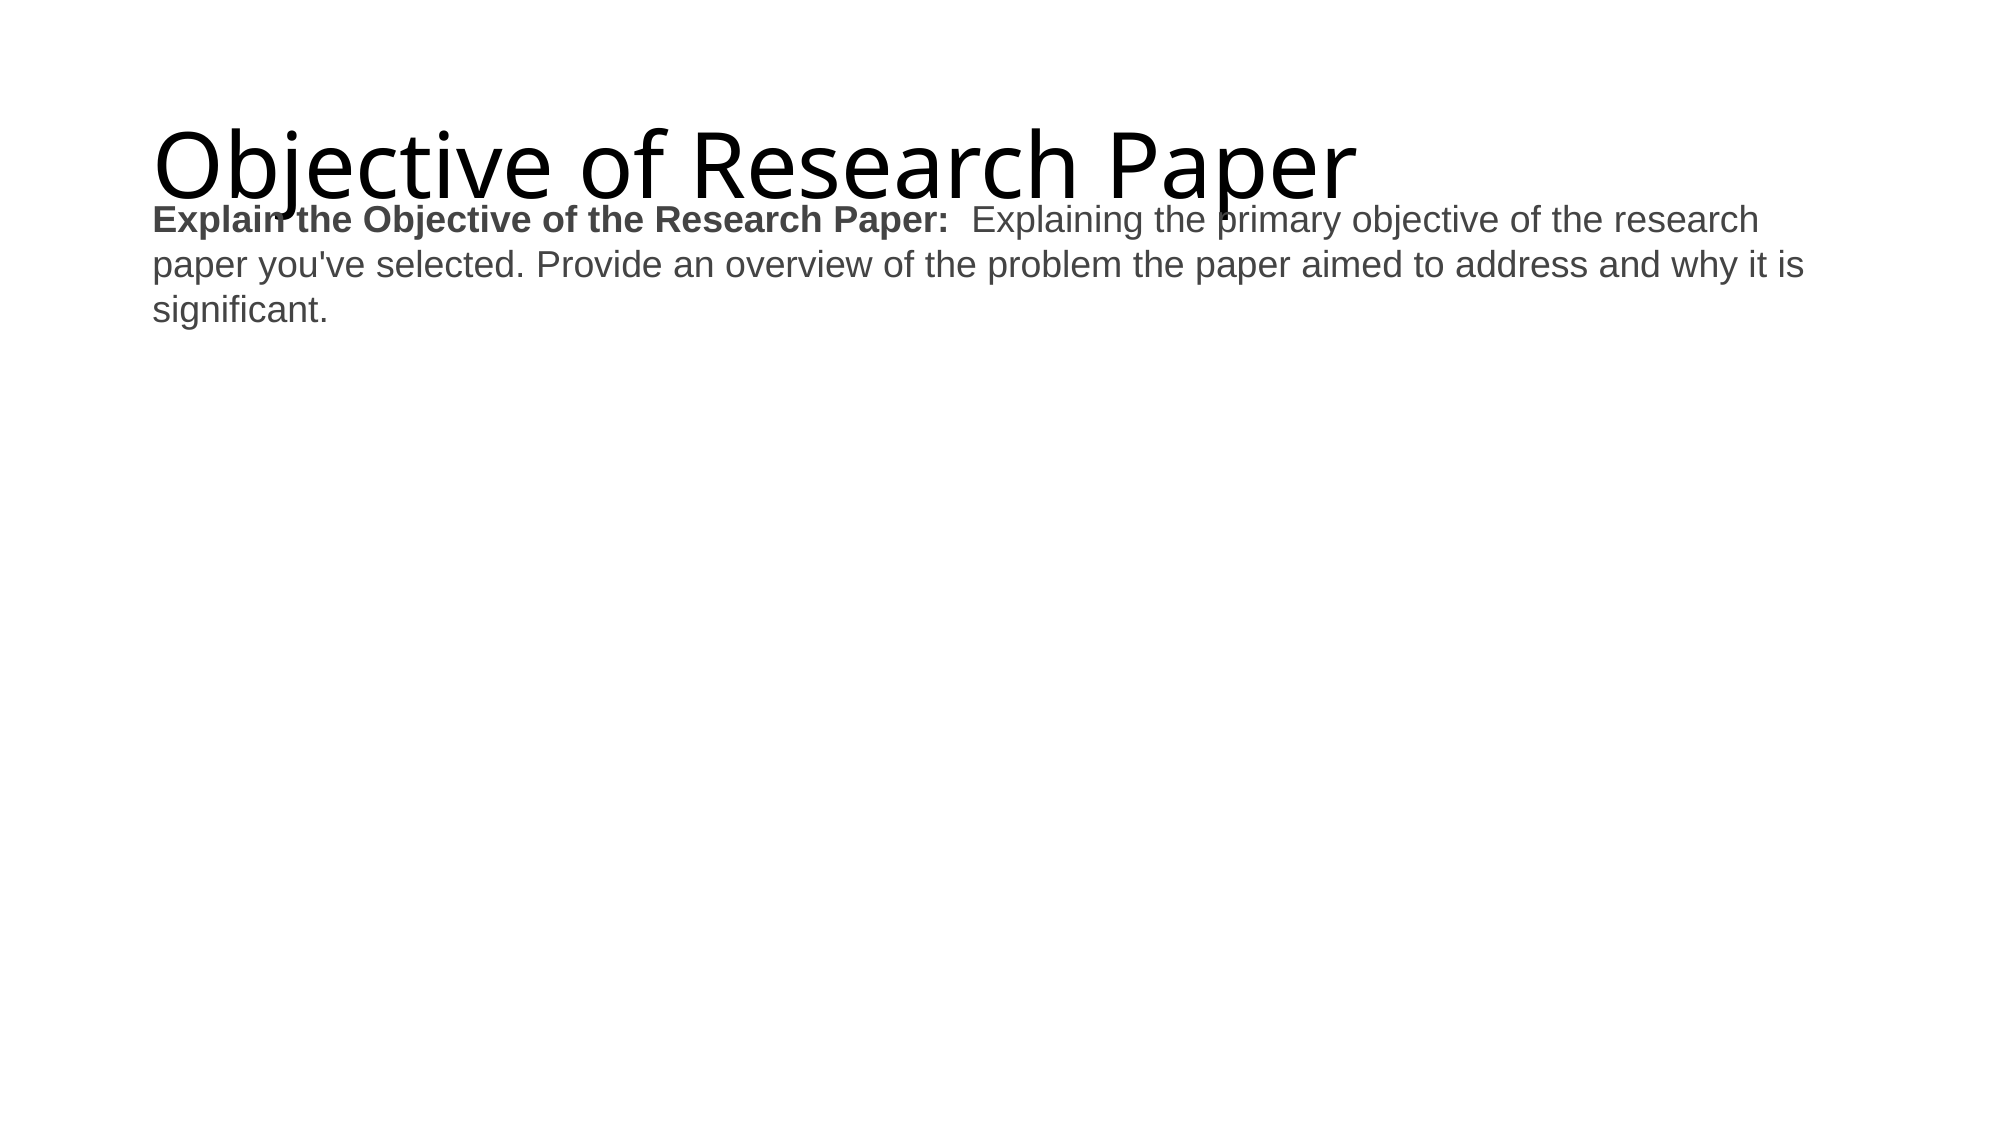

# Objective of Research Paper
Explain the Objective of the Research Paper:  Explaining the primary objective of the research paper you've selected. Provide an overview of the problem the paper aimed to address and why it is significant.